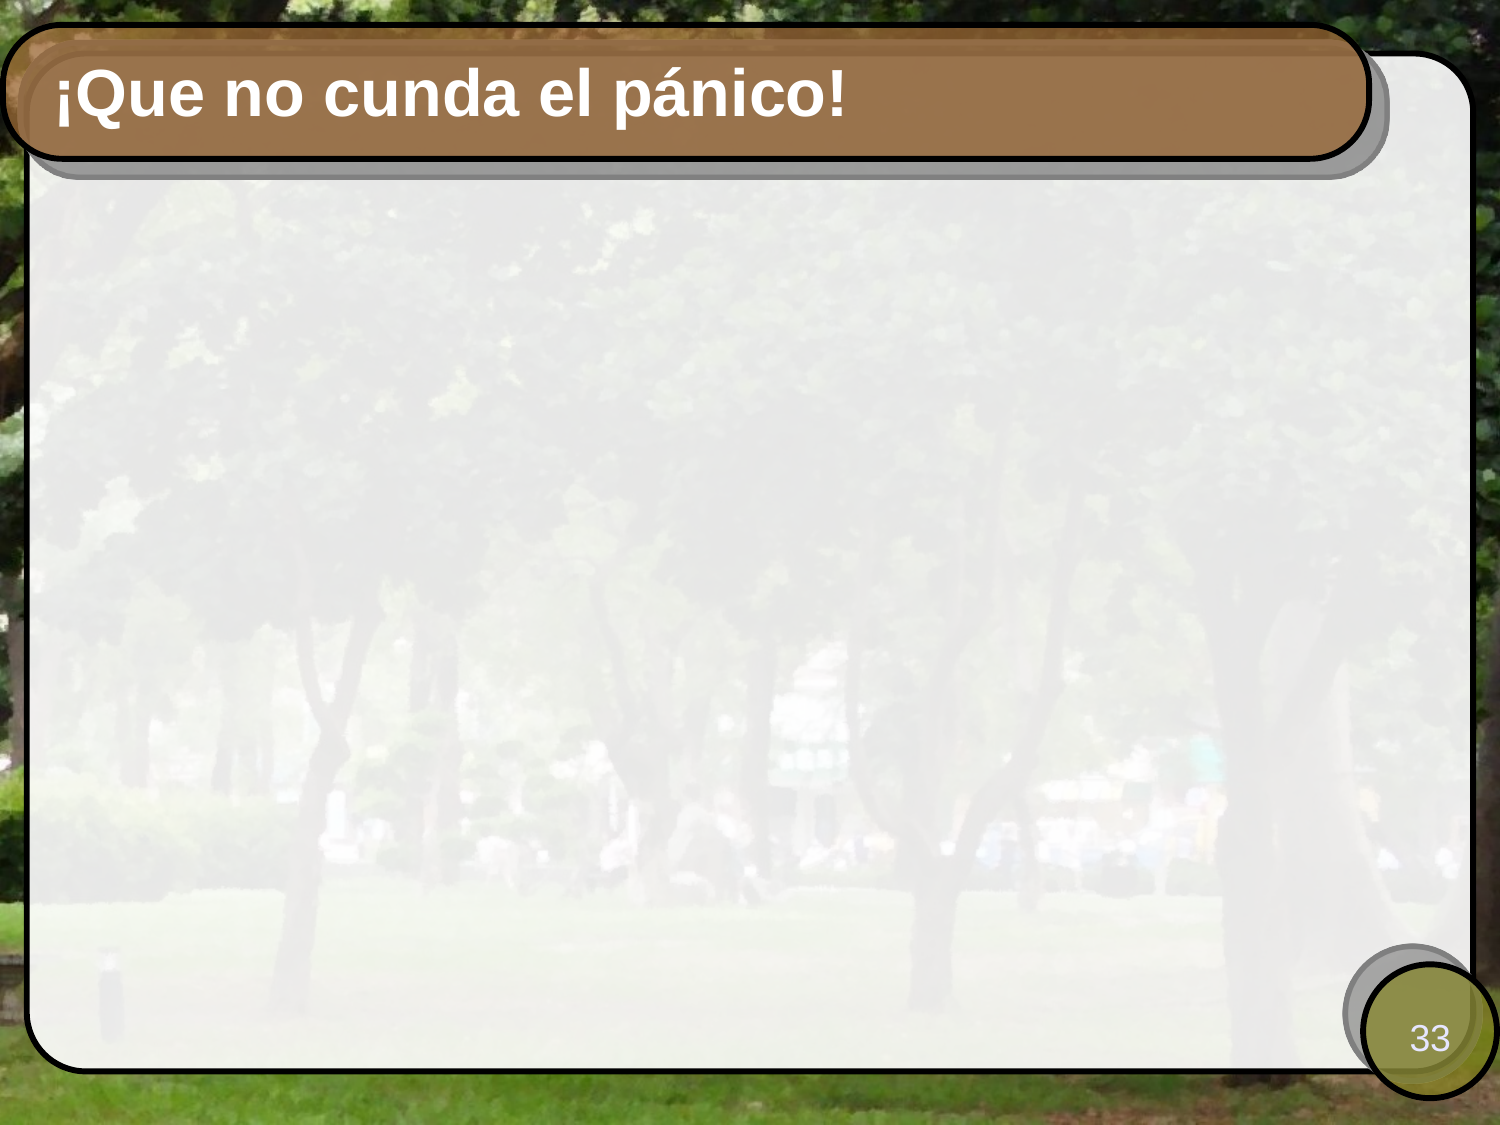

# ¡Que no cunda el pánico!
33